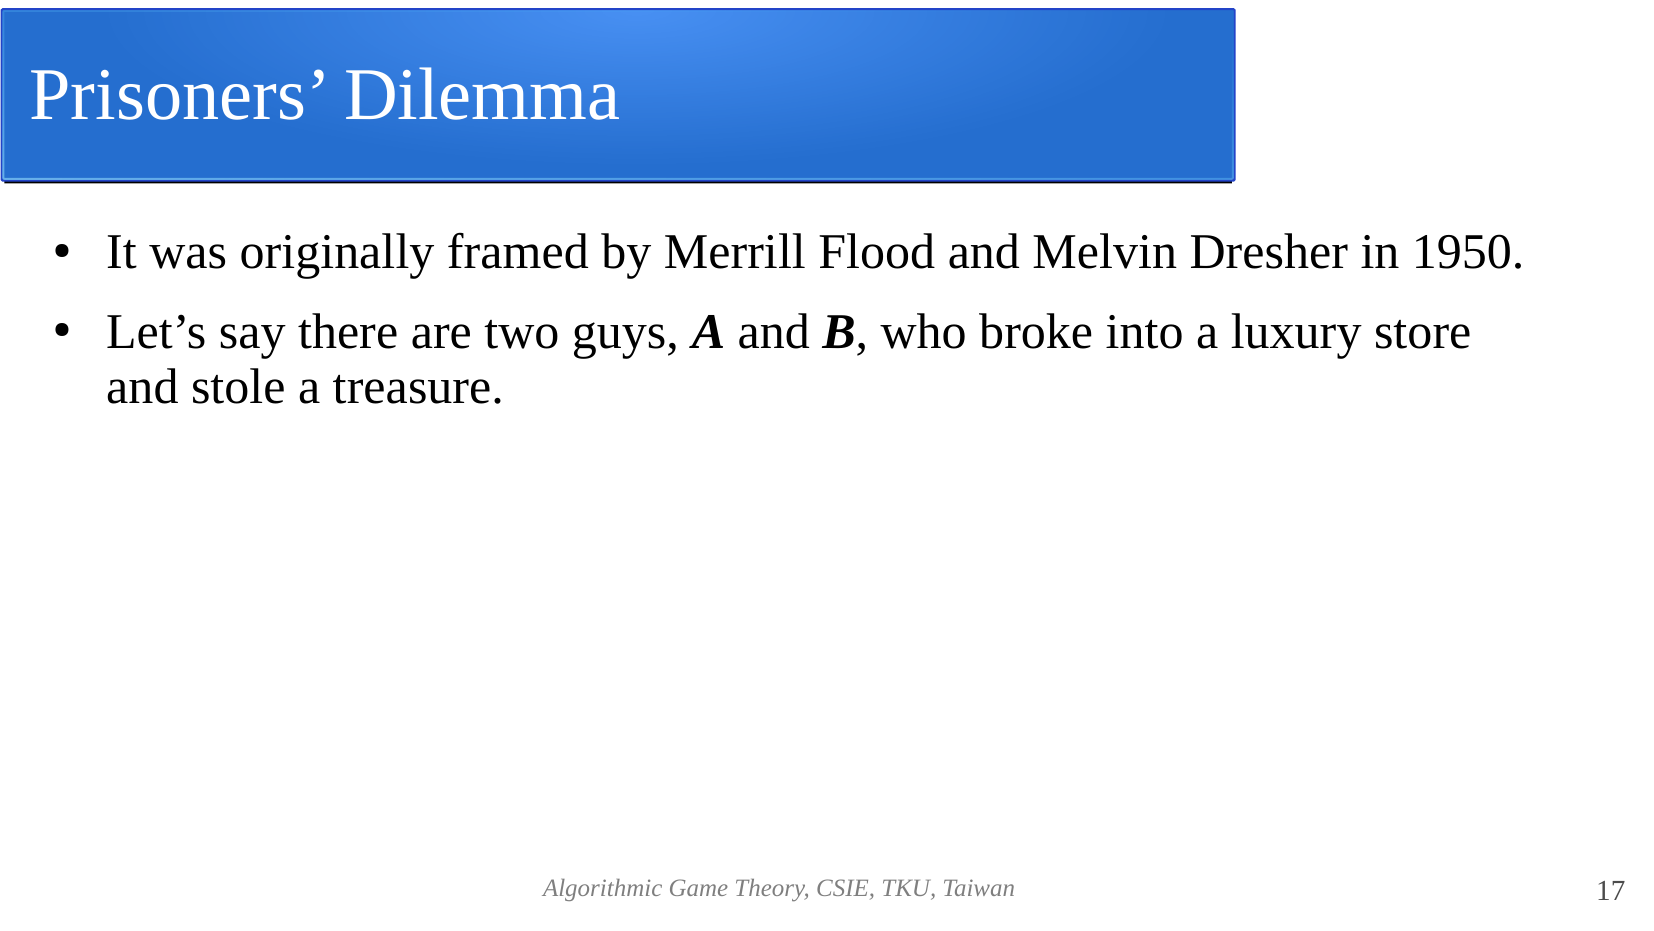

# Prisoners’ Dilemma
It was originally framed by Merrill Flood and Melvin Dresher in 1950.
Let’s say there are two guys, A and B, who broke into a luxury store and stole a treasure.
Algorithmic Game Theory, CSIE, TKU, Taiwan
17